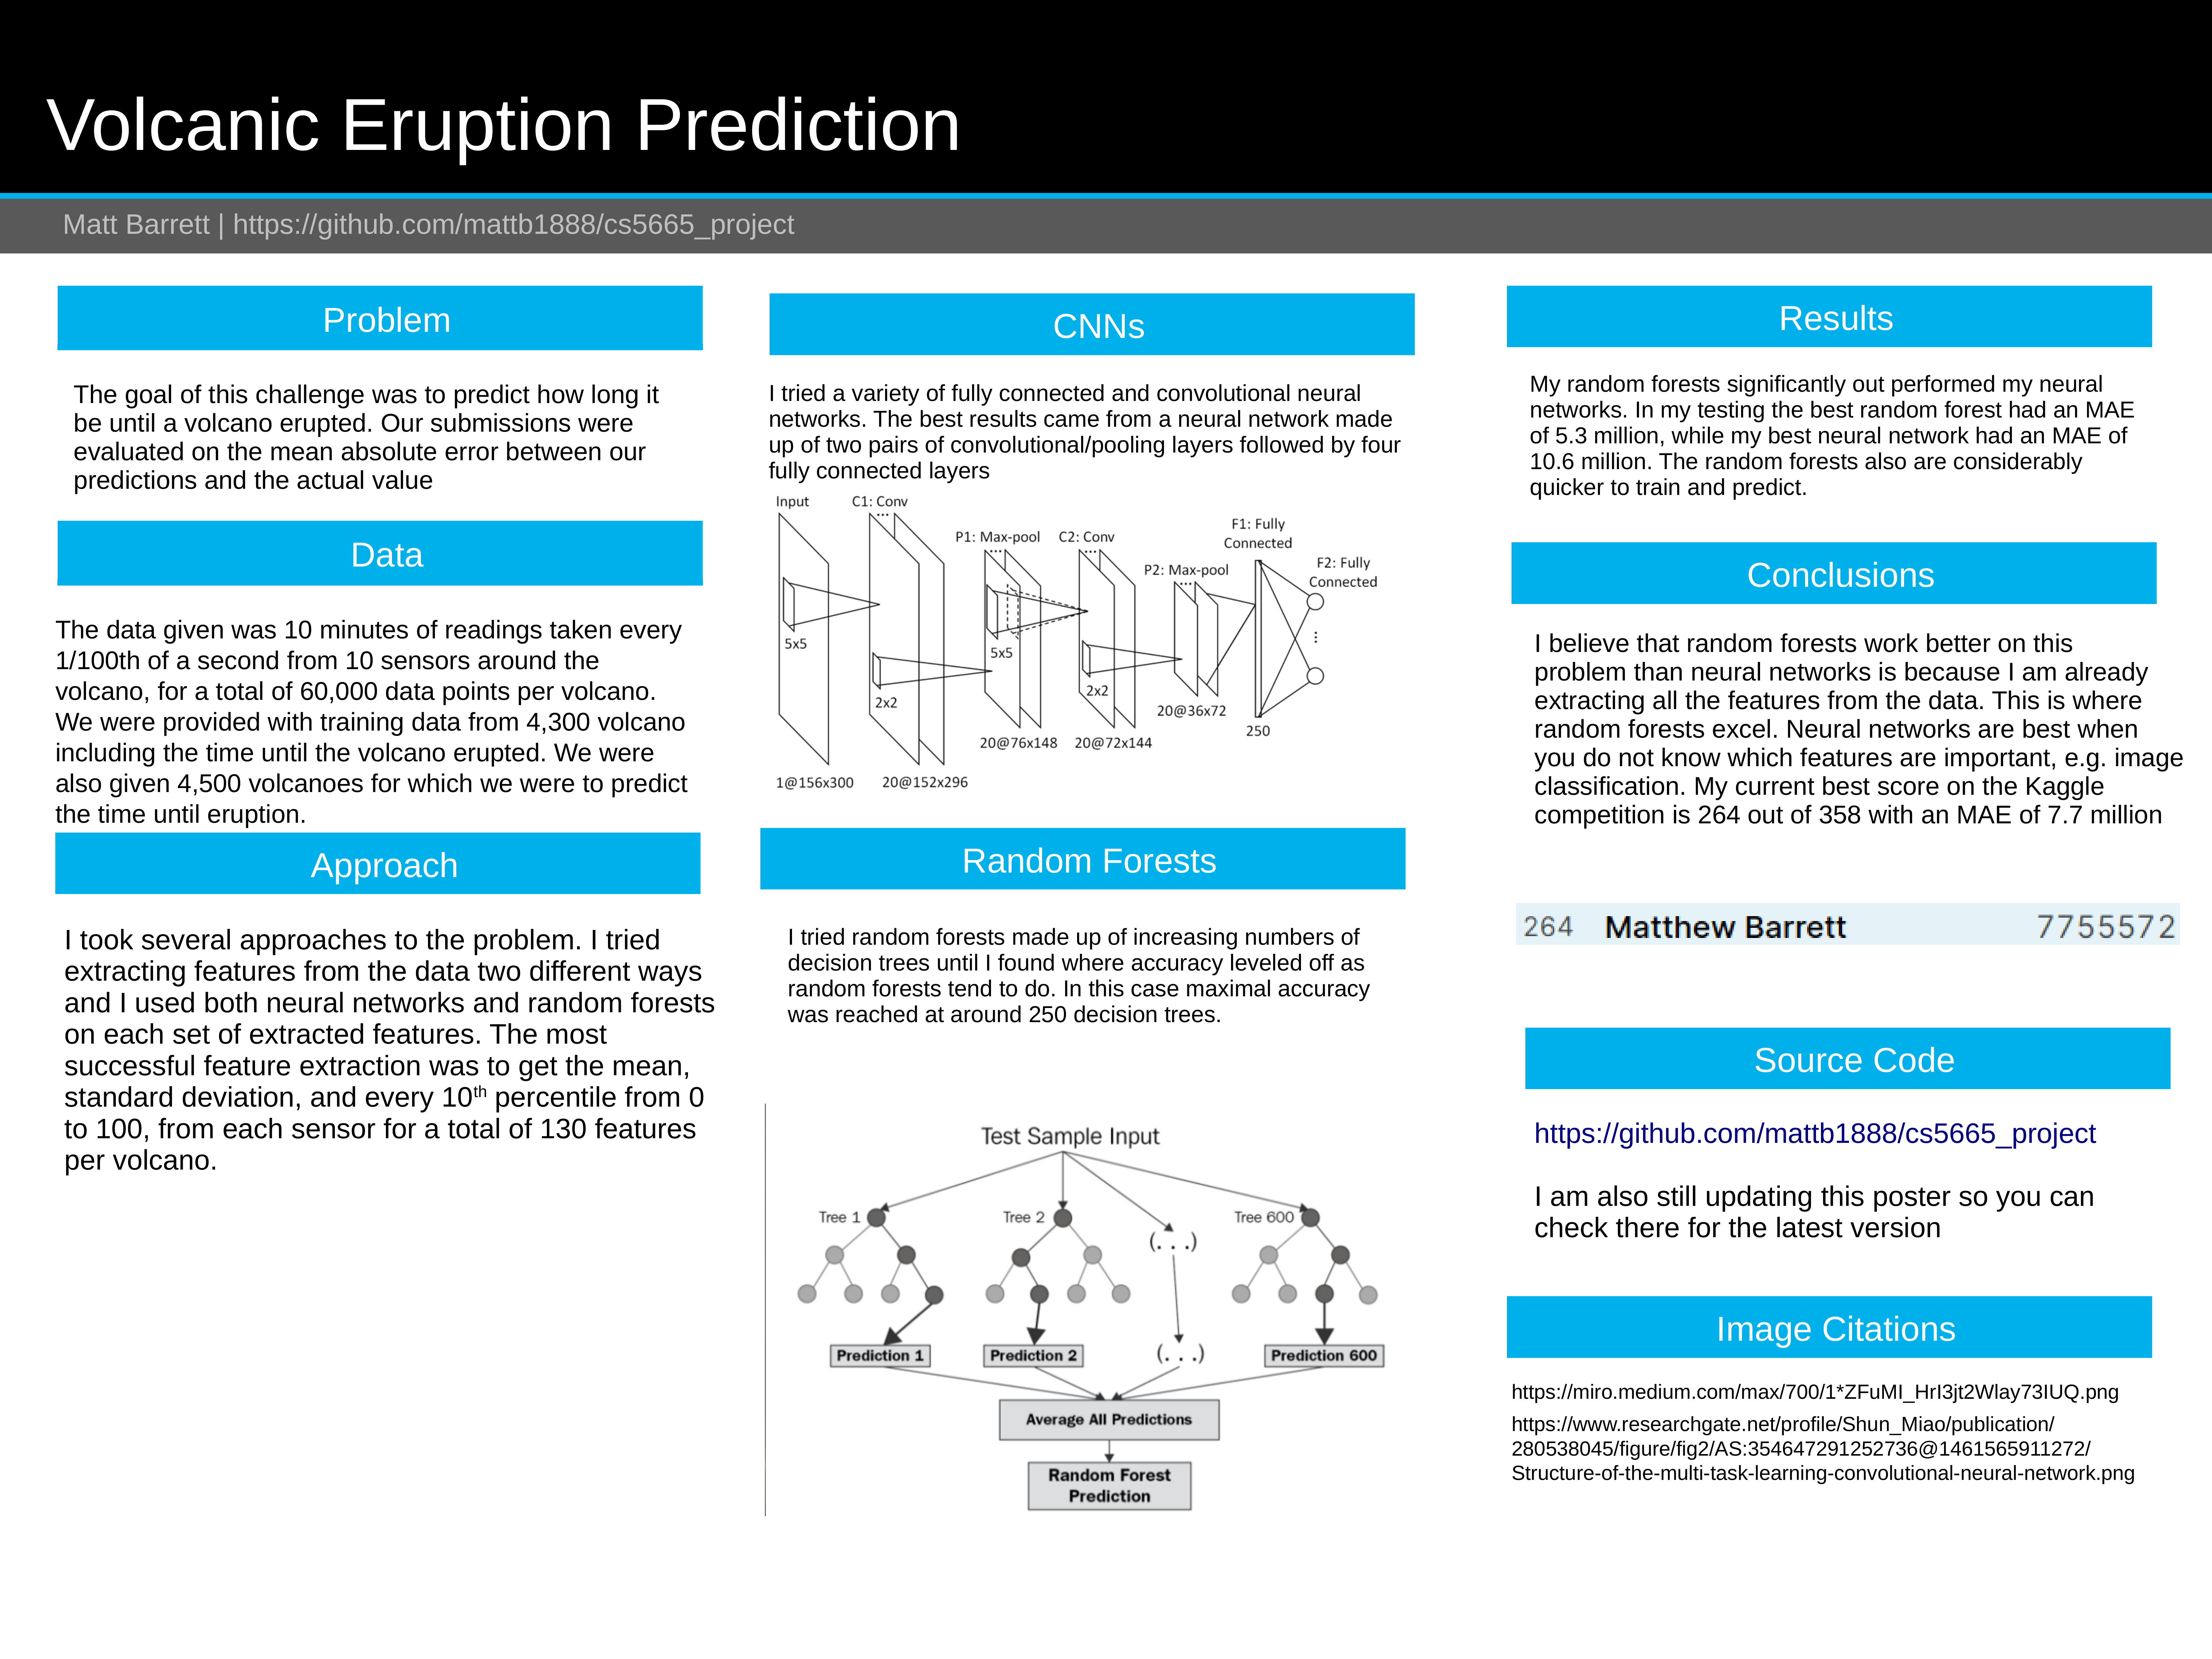

# Volcanic Eruption Prediction
Matt Barrett | https://github.com/mattb1888/cs5665_project
Problem
Results
CNNs
My random forests significantly out performed my neural
networks. In my testing the best random forest had an MAE
of 5.3 million, while my best neural network had an MAE of
10.6 million. The random forests also are considerably
quicker to train and predict.
The goal of this challenge was to predict how long it
be until a volcano erupted. Our submissions were
evaluated on the mean absolute error between our
predictions and the actual value
I tried a variety of fully connected and convolutional neural
networks. The best results came from a neural network made
up of two pairs of convolutional/pooling layers followed by four
fully connected layers
Data
Conclusions
The data given was 10 minutes of readings taken every 1/100th of a second from 10 sensors around the volcano, for a total of 60,000 data points per volcano.
We were provided with training data from 4,300 volcano
including the time until the volcano erupted. We were also given 4,500 volcanoes for which we were to predict the time until eruption.
I believe that random forests work better on this
problem than neural networks is because I am already
extracting all the features from the data. This is where
random forests excel. Neural networks are best when
you do not know which features are important, e.g. image
classification. My current best score on the Kaggle
competition is 264 out of 358 with an MAE of 7.7 million
Random Forests
Approach
I took several approaches to the problem. I tried
extracting features from the data two different ways
and I used both neural networks and random forests
on each set of extracted features. The most
successful feature extraction was to get the mean,
standard deviation, and every 10th percentile from 0
to 100, from each sensor for a total of 130 features
per volcano.
I tried random forests made up of increasing numbers of
decision trees until I found where accuracy leveled off as
random forests tend to do. In this case maximal accuracy
was reached at around 250 decision trees.
Source Code
https://github.com/mattb1888/cs5665_project
I am also still updating this poster so you can
check there for the latest version
Image Citations
https://miro.medium.com/max/700/1*ZFuMI_HrI3jt2Wlay73IUQ.png
https://www.researchgate.net/profile/Shun_Miao/publication/280538045/figure/fig2/AS:354647291252736@1461565911272/Structure-of-the-multi-task-learning-convolutional-neural-network.png